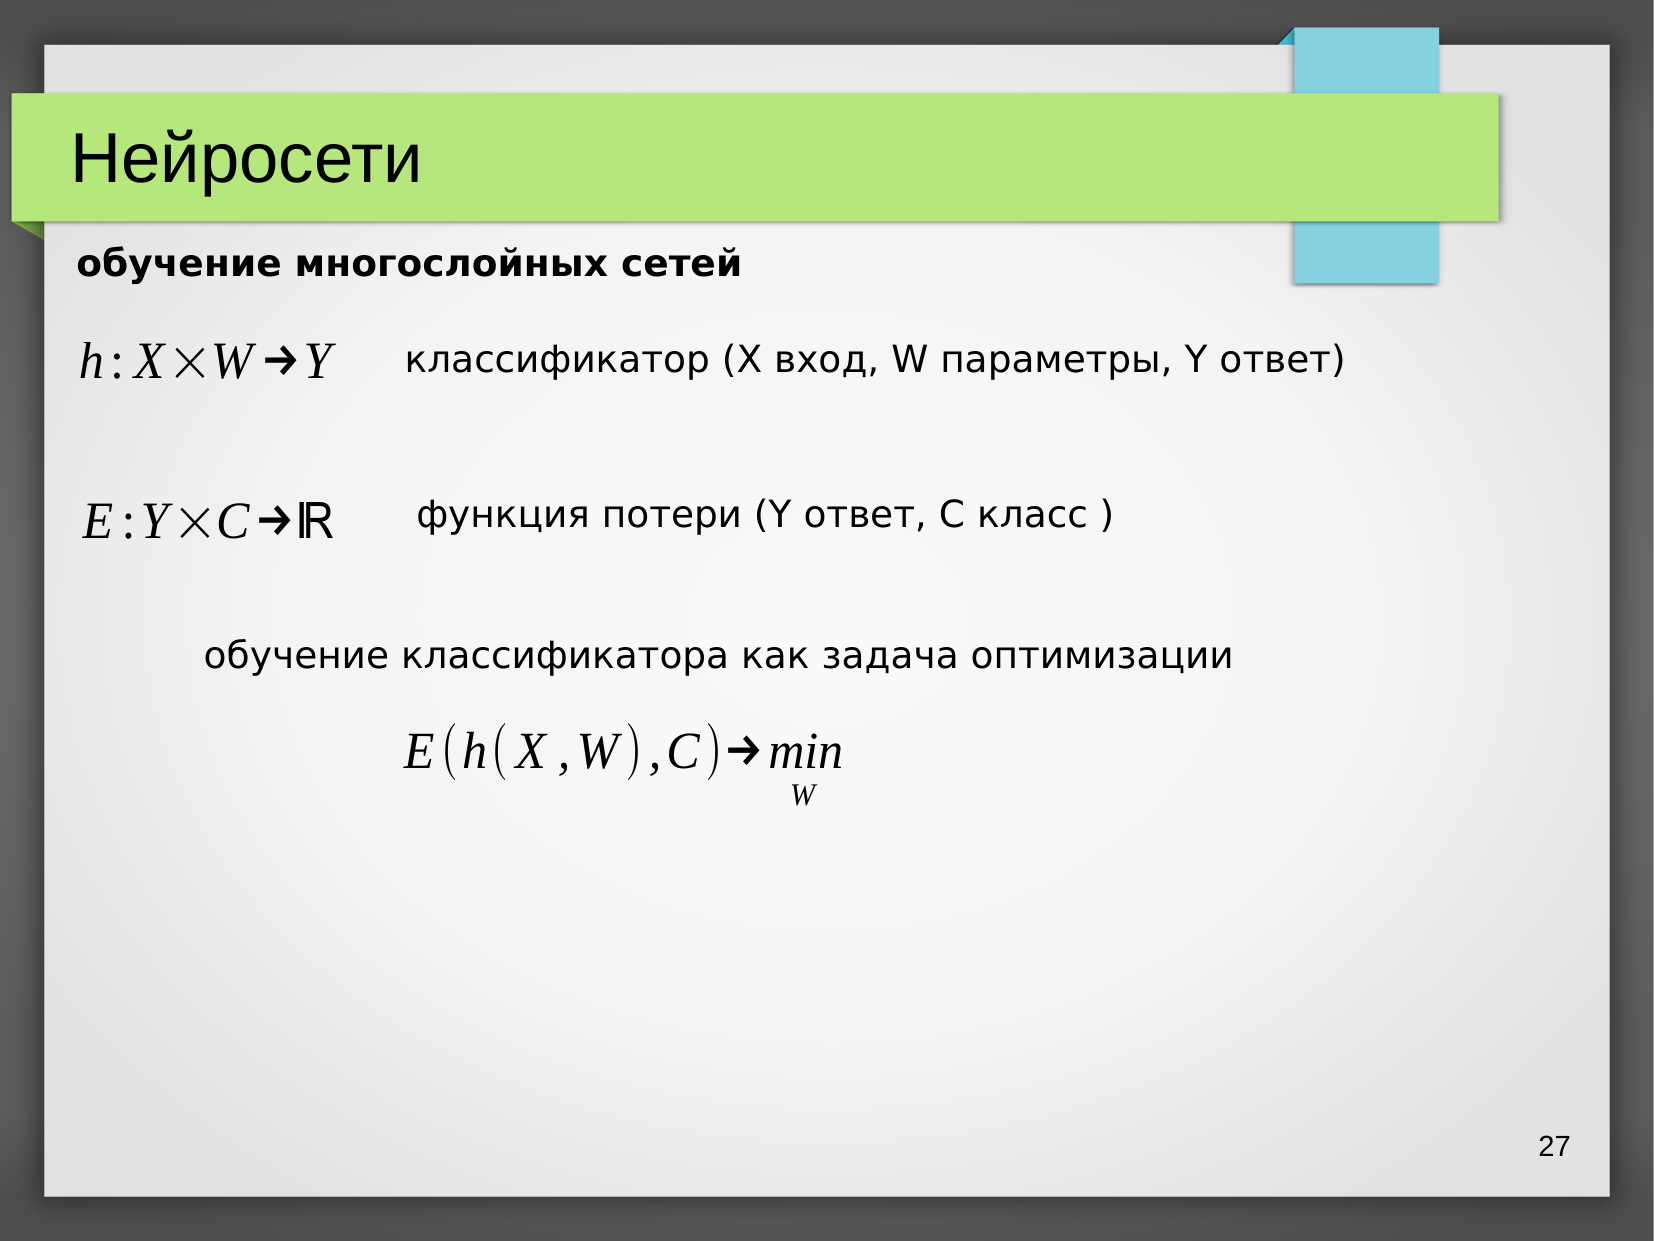

# Нейросети
обучение многослойных сетей
классификатор (X вход, W параметры, Y ответ)
функция потери (Y ответ, С класс )
обучение классификатора как задача оптимизации
27